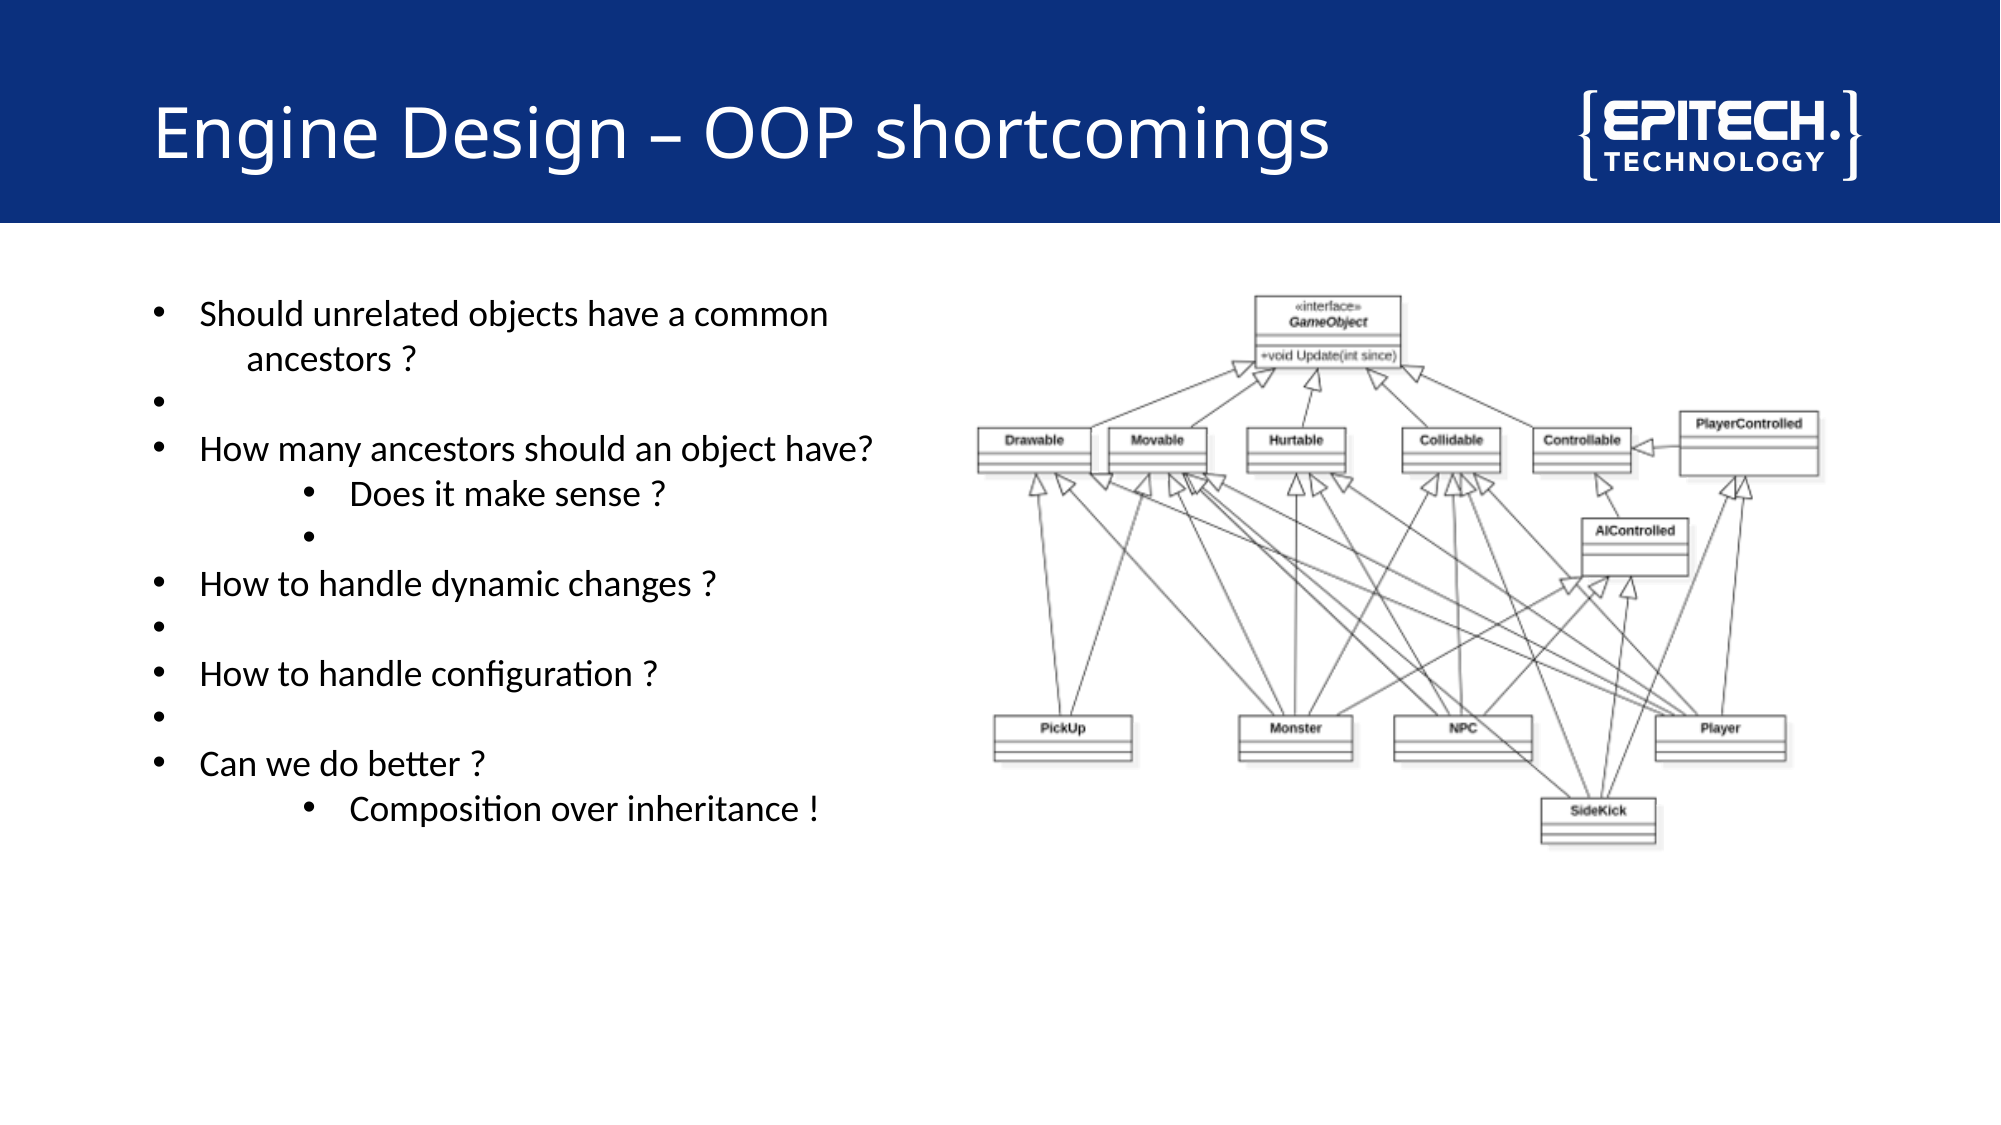

# Engine Design – OOP shortcomings
Should unrelated objects have a common ancestors ?
How many ancestors should an object have?
Does it make sense ?
How to handle dynamic changes ?
How to handle configuration ?
Can we do better ?
Composition over inheritance !